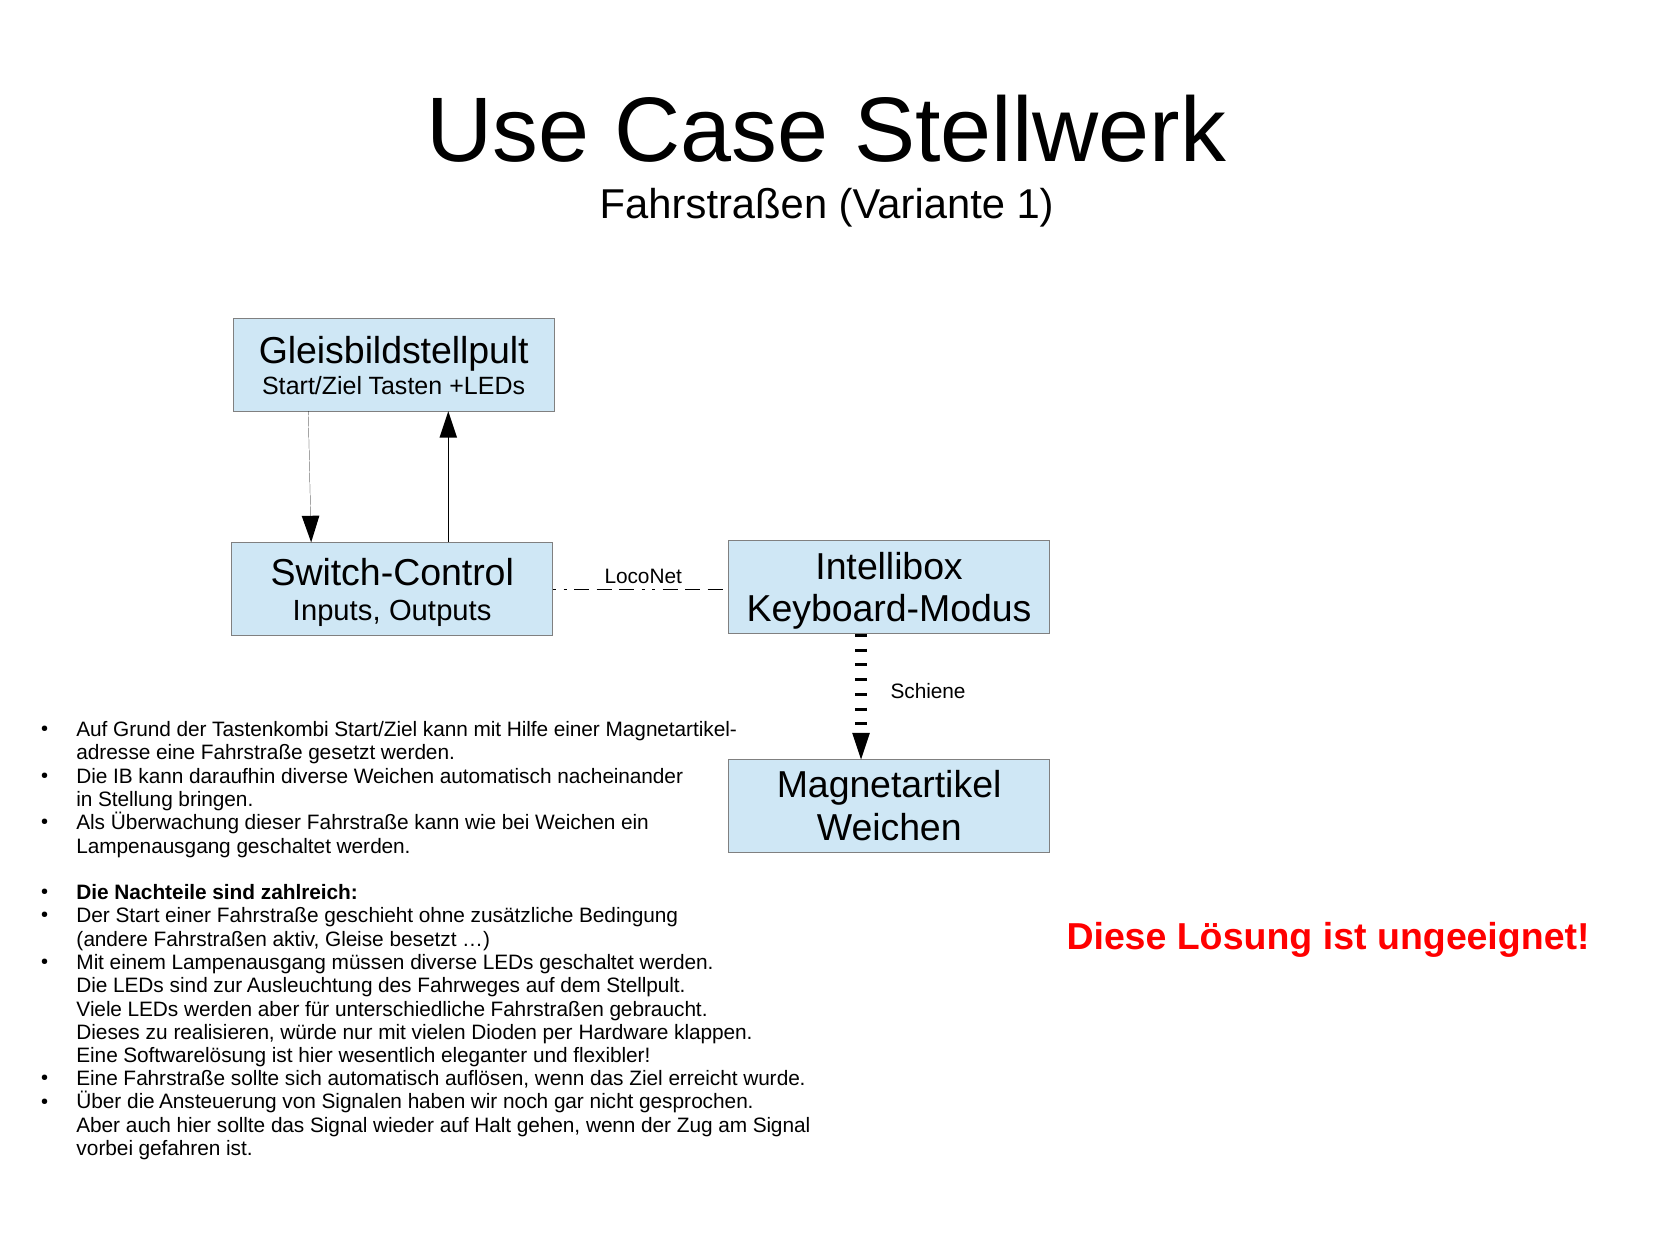

# Use Case Stellwerk Fahrstraßen (Variante 1)
Gleisbildstellpult
Start/Ziel Tasten +LEDs
Intellibox
Keyboard-Modus
Switch-Control
Inputs, Outputs
LocoNet
Schiene
Auf Grund der Tastenkombi Start/Ziel kann mit Hilfe einer Magnetartikel-
adresse eine Fahrstraße gesetzt werden.
Die IB kann daraufhin diverse Weichen automatisch nacheinander
in Stellung bringen.
Als Überwachung dieser Fahrstraße kann wie bei Weichen ein
Lampenausgang geschaltet werden.
Die Nachteile sind zahlreich:
Der Start einer Fahrstraße geschieht ohne zusätzliche Bedingung
(andere Fahrstraßen aktiv, Gleise besetzt …)
Mit einem Lampenausgang müssen diverse LEDs geschaltet werden.
Die LEDs sind zur Ausleuchtung des Fahrweges auf dem Stellpult.
Viele LEDs werden aber für unterschiedliche Fahrstraßen gebraucht.
Dieses zu realisieren, würde nur mit vielen Dioden per Hardware klappen.
Eine Softwarelösung ist hier wesentlich eleganter und flexibler!
Eine Fahrstraße sollte sich automatisch auflösen, wenn das Ziel erreicht wurde.
Über die Ansteuerung von Signalen haben wir noch gar nicht gesprochen.
Aber auch hier sollte das Signal wieder auf Halt gehen, wenn der Zug am Signal
vorbei gefahren ist.
Magnetartikel
Weichen
Diese Lösung ist ungeeignet!